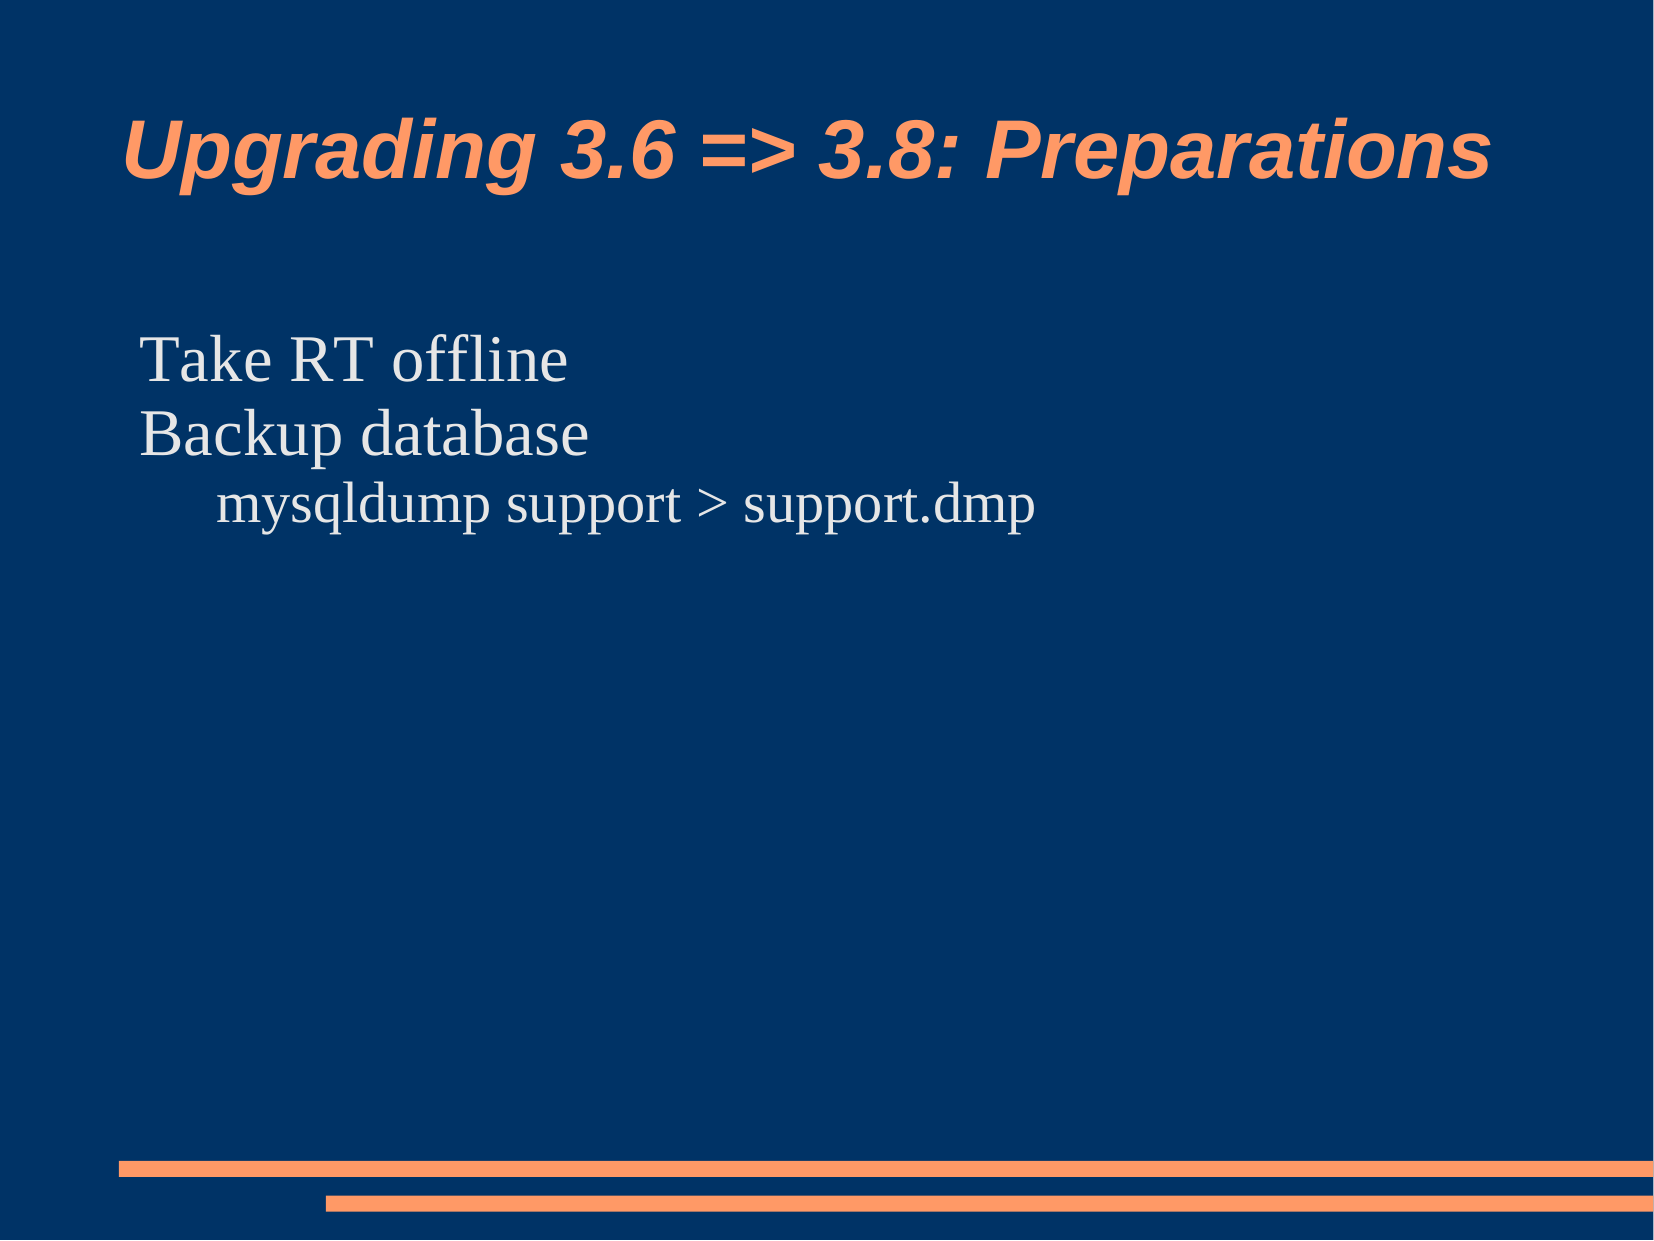

# Upgrading 3.6 => 3.8: Preparations
Take RT offline
Backup database
mysqldump support > support.dmp